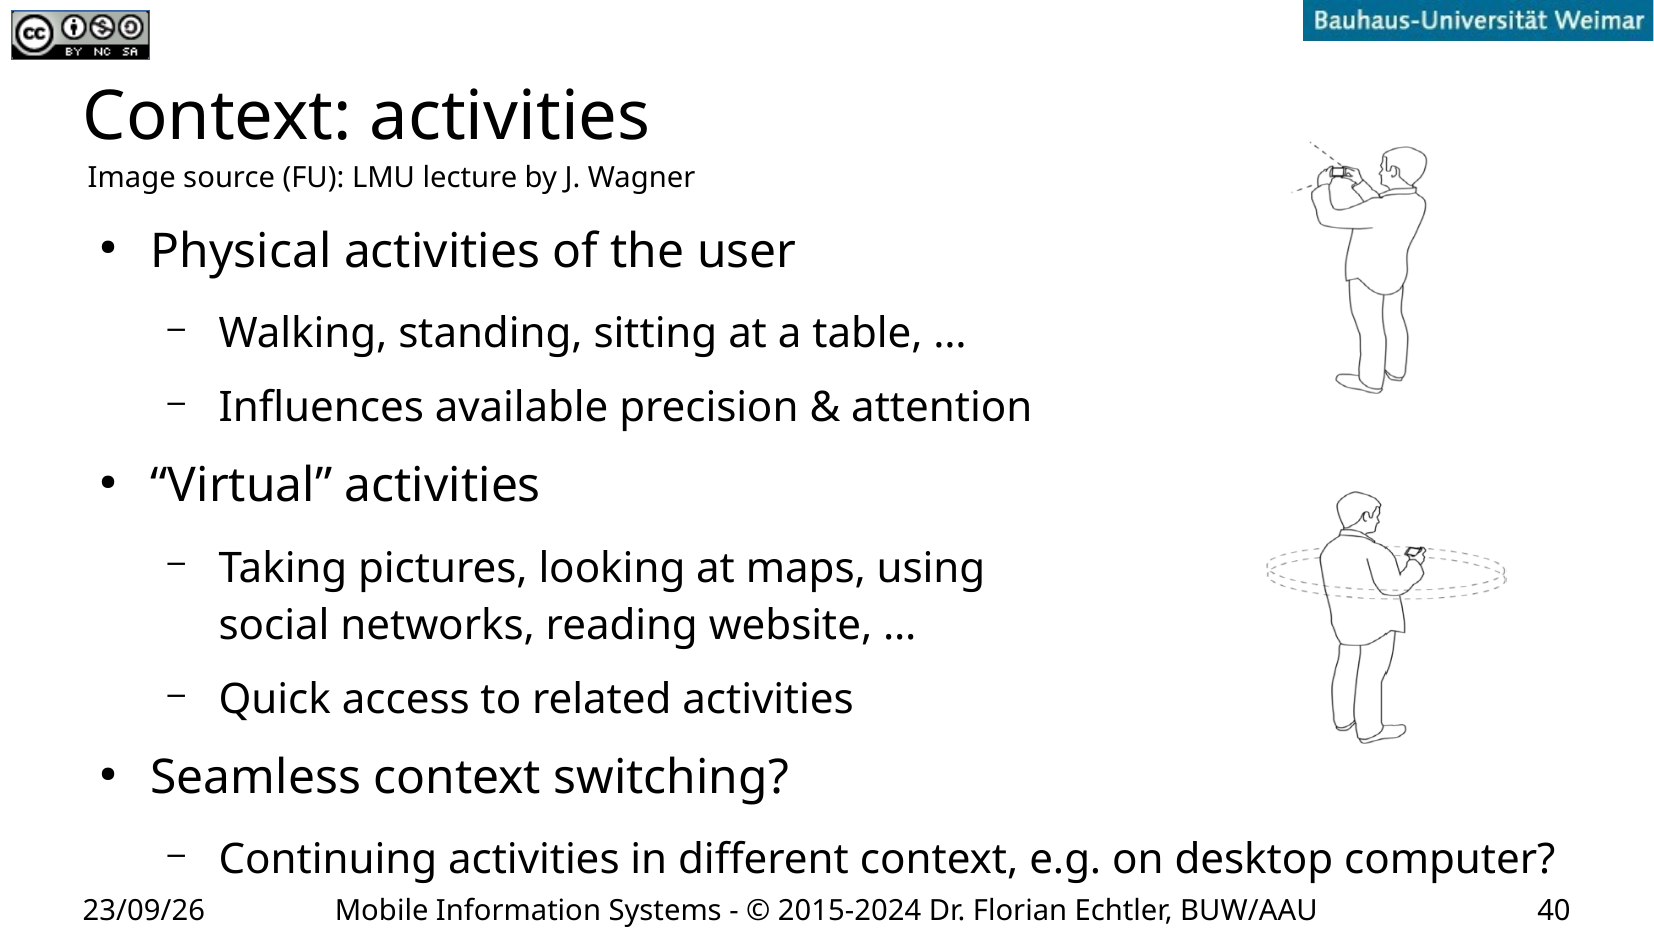

# Context: activities
Image source (FU): LMU lecture by J. Wagner
Physical activities of the user
Walking, standing, sitting at a table, …
Influences available precision & attention
“Virtual” activities
Taking pictures, looking at maps, using social networks, reading website, …
Quick access to related activities
Seamless context switching?
Continuing activities in different context, e.g. on desktop computer?
Mobile Information Systems - © 2015-2024 Dr. Florian Echtler, BUW/AAU
40